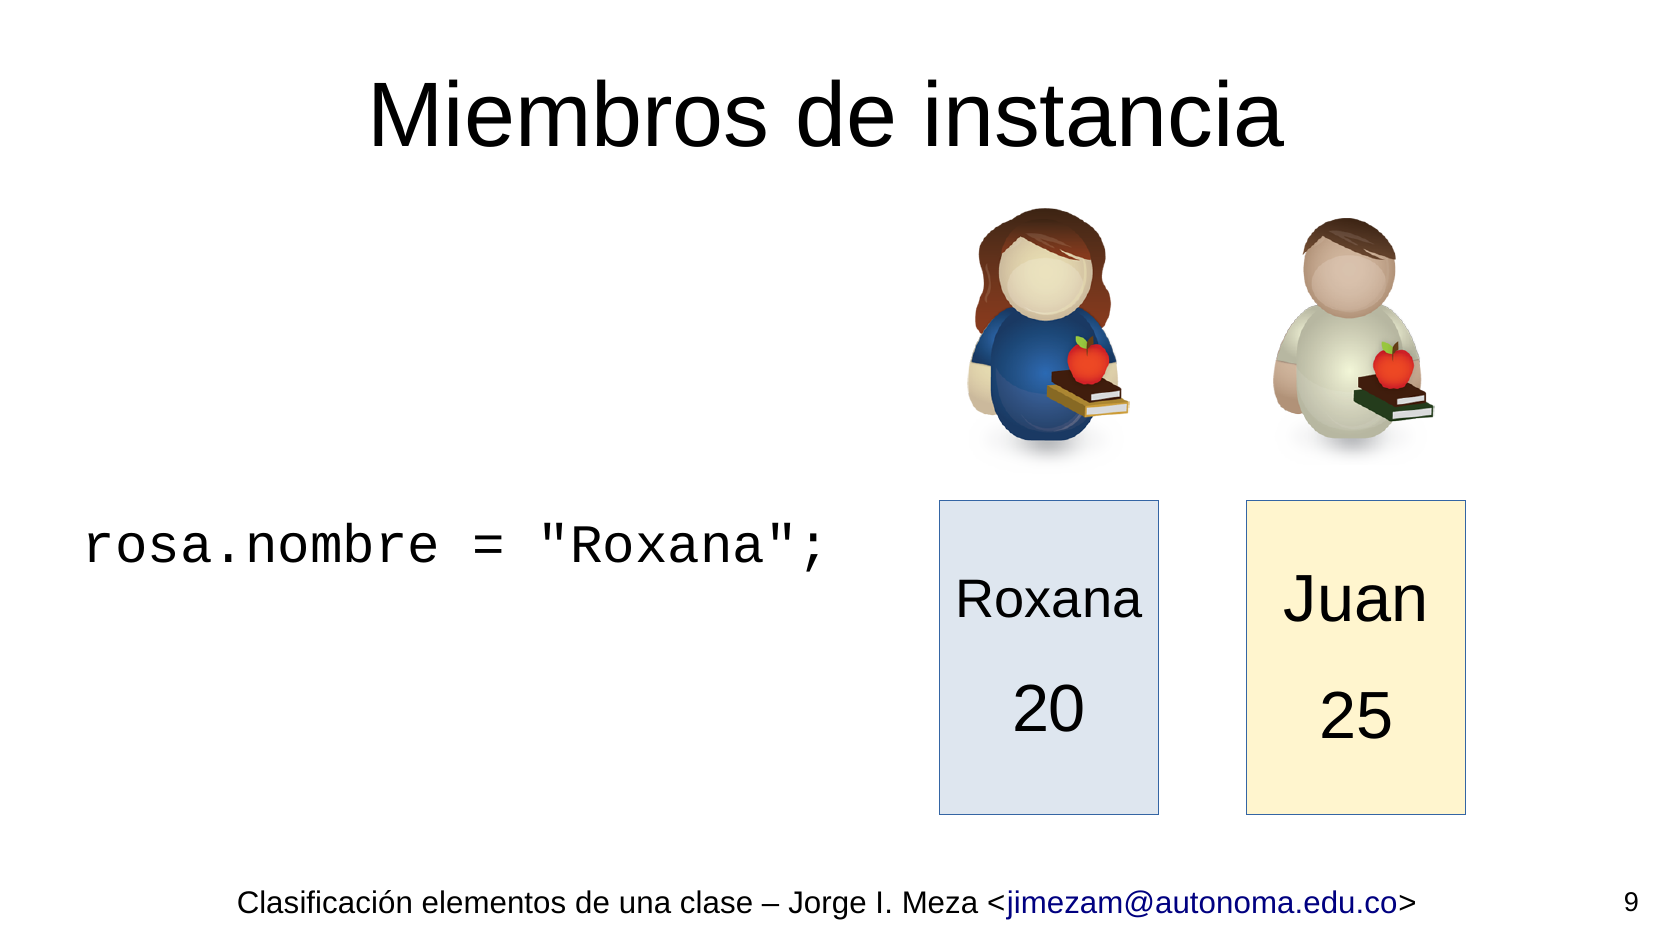

# Miembros de instancia
rosa.nombre = "Roxana";
Roxana
20
Juan
25